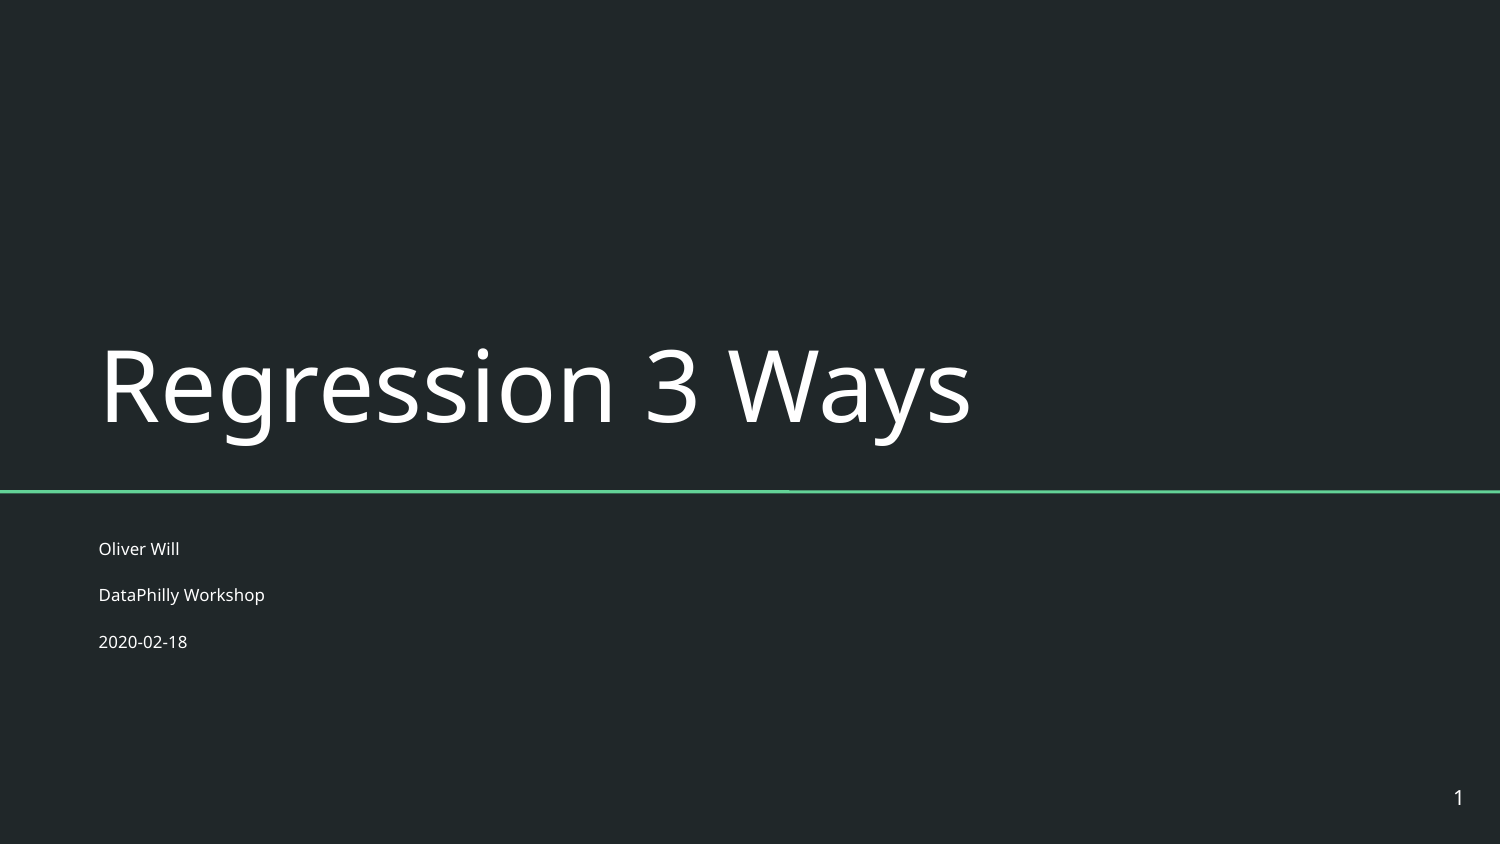

# Regression 3 Ways
Oliver Will
DataPhilly Workshop
2020-02-18